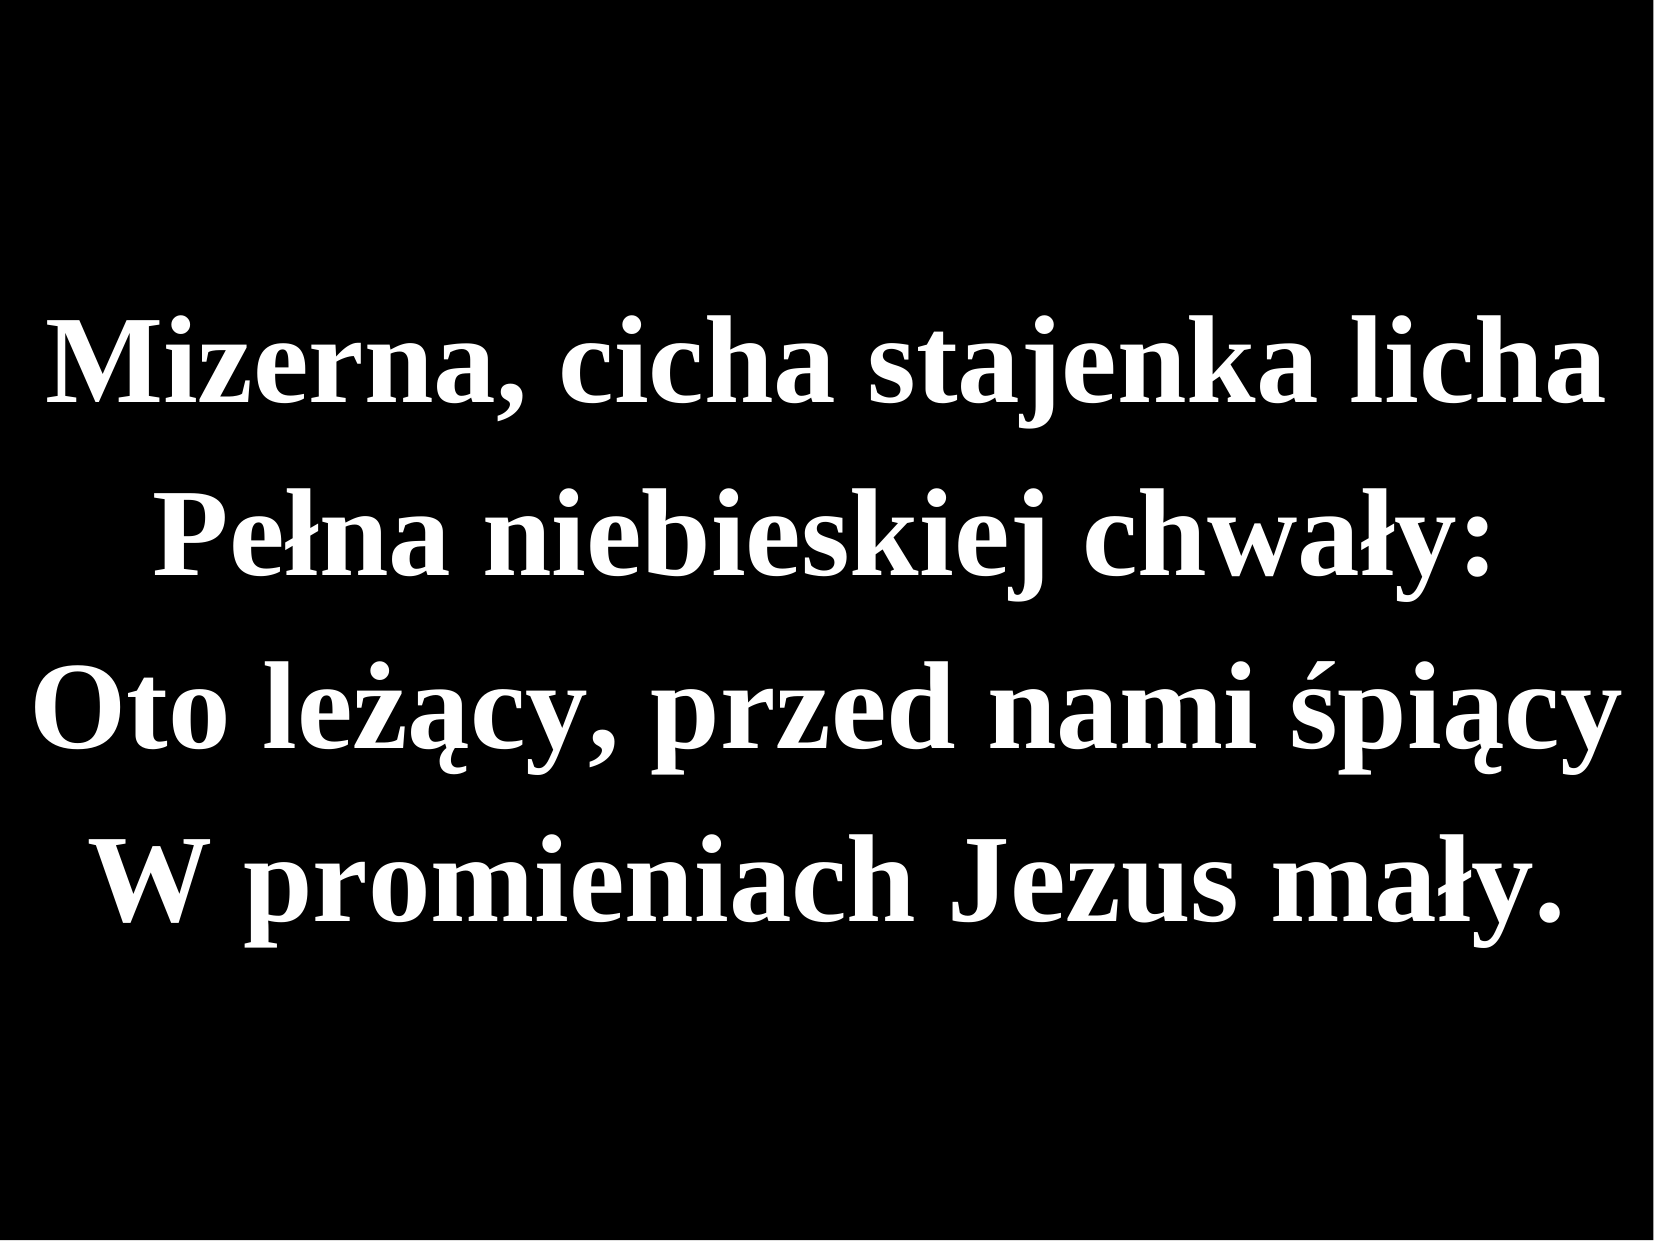

# Mizerna, cicha stajenka licha ppp Pełna niebieskiej chwały: ppp Oto leżący, przed nami śpiący ppp W promieniach Jezus mały.